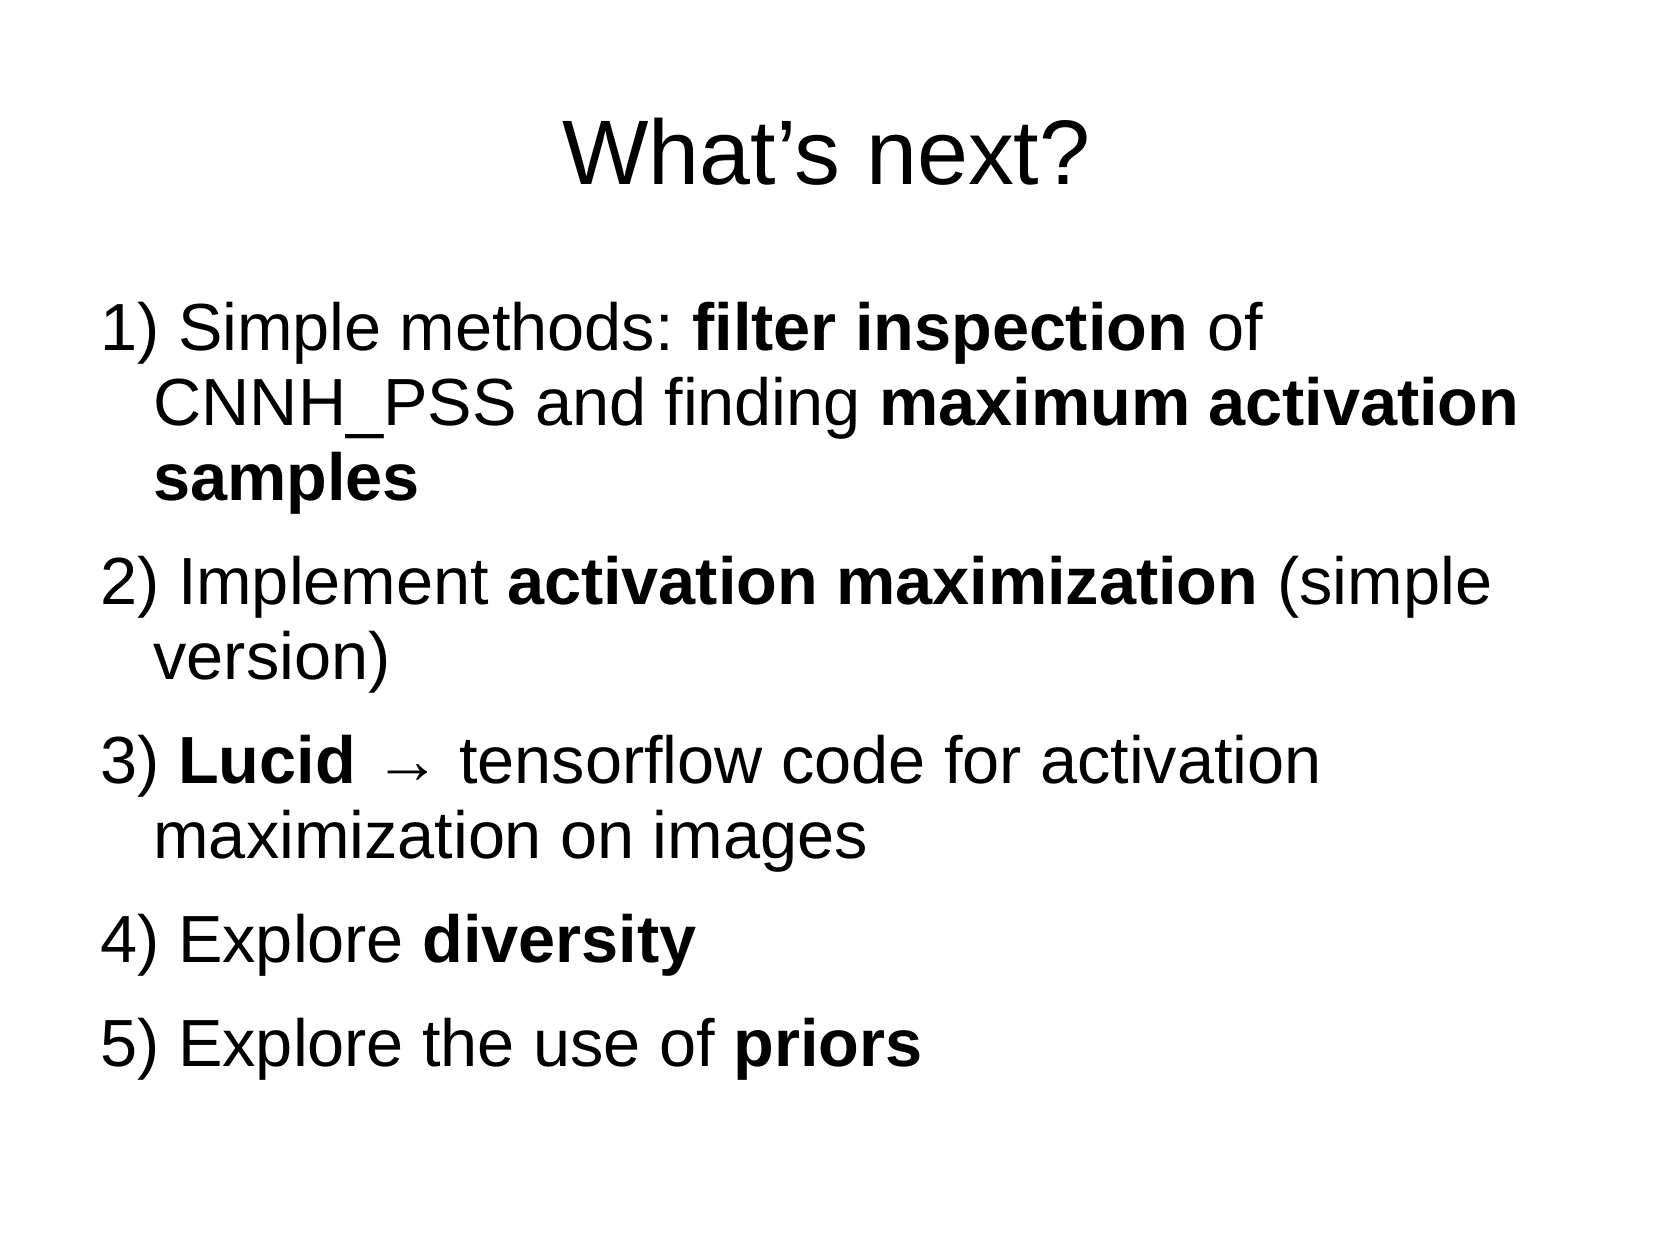

# What’s next?
 Simple methods: filter inspection of CNNH_PSS and finding maximum activation samples
 Implement activation maximization (simple version)
 Lucid → tensorflow code for activation maximization on images
 Explore diversity
 Explore the use of priors